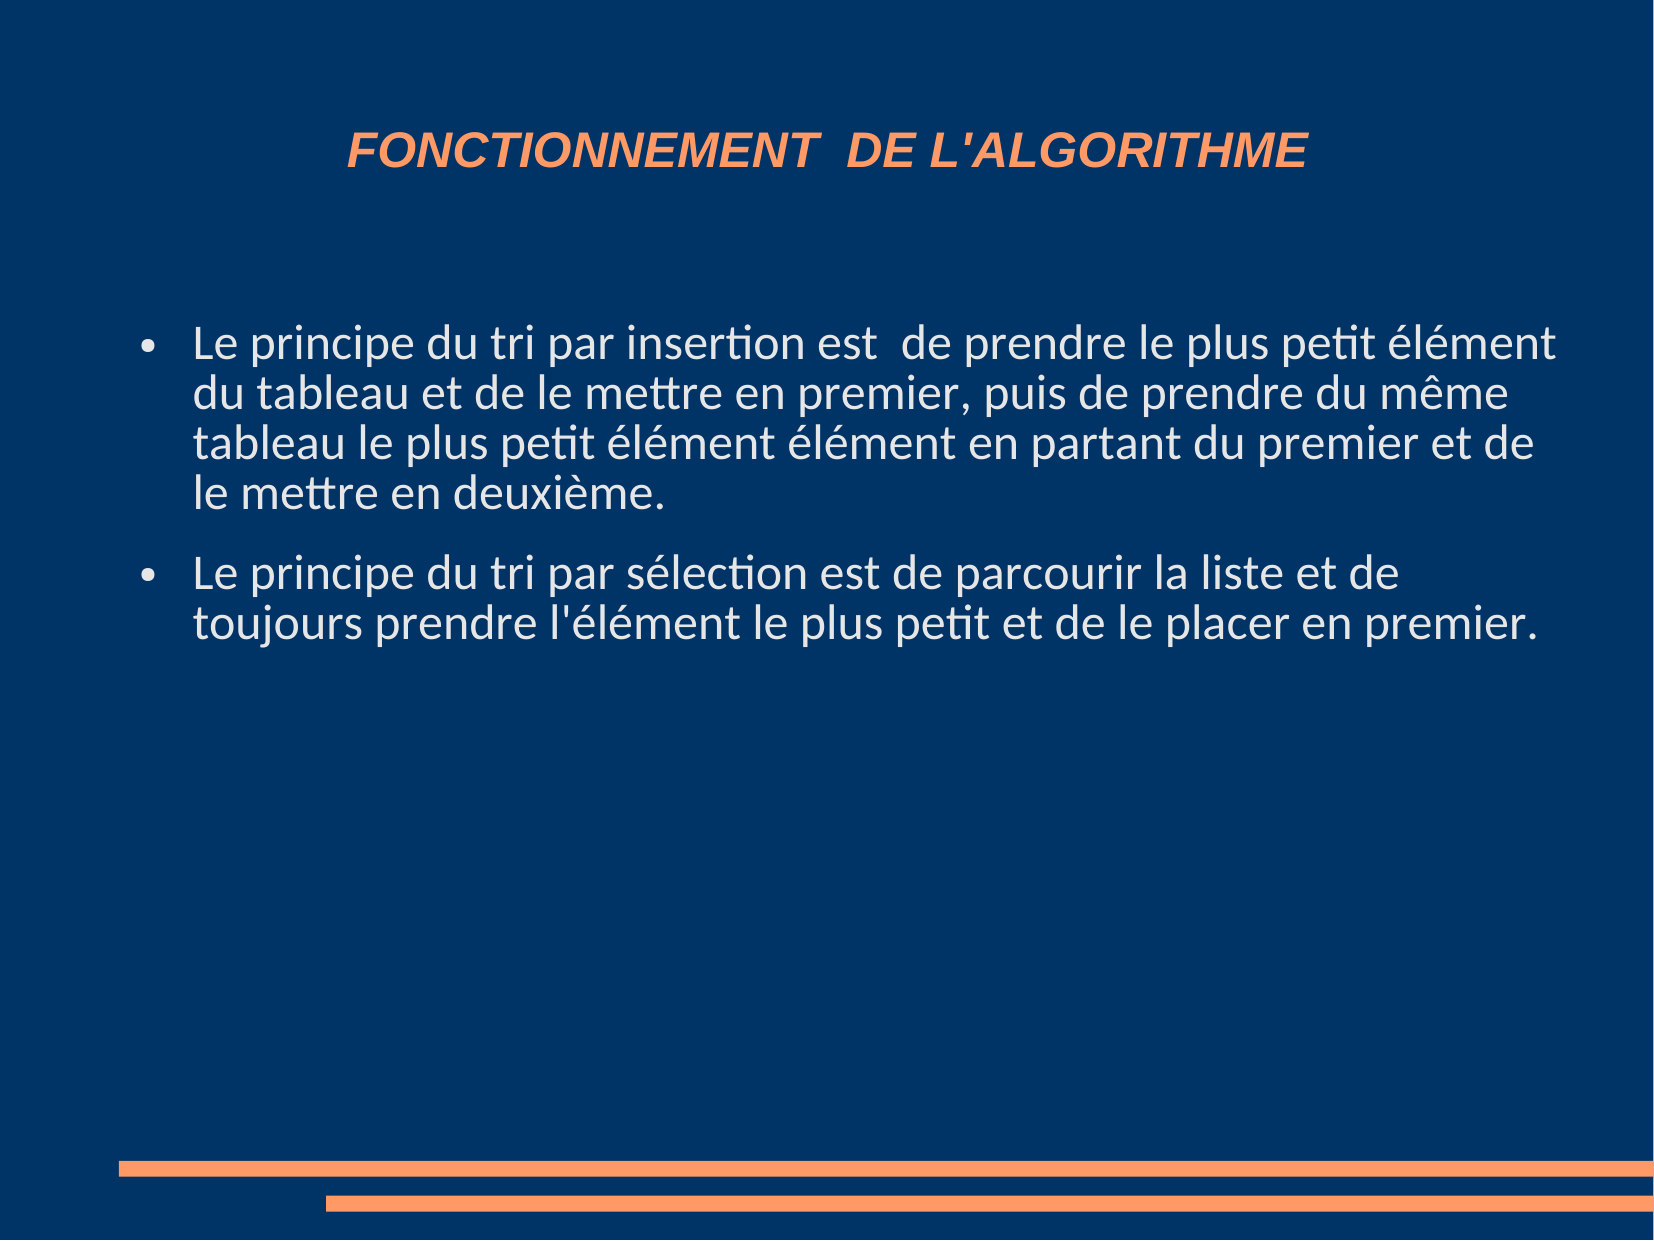

# FONCTIONNEMENT DE L'ALGORITHME
Le principe du tri par insertion est de prendre le plus petit élément du tableau et de le mettre en premier, puis de prendre du même tableau le plus petit élément élément en partant du premier et de le mettre en deuxième.
Le principe du tri par sélection est de parcourir la liste et de toujours prendre l'élément le plus petit et de le placer en premier.